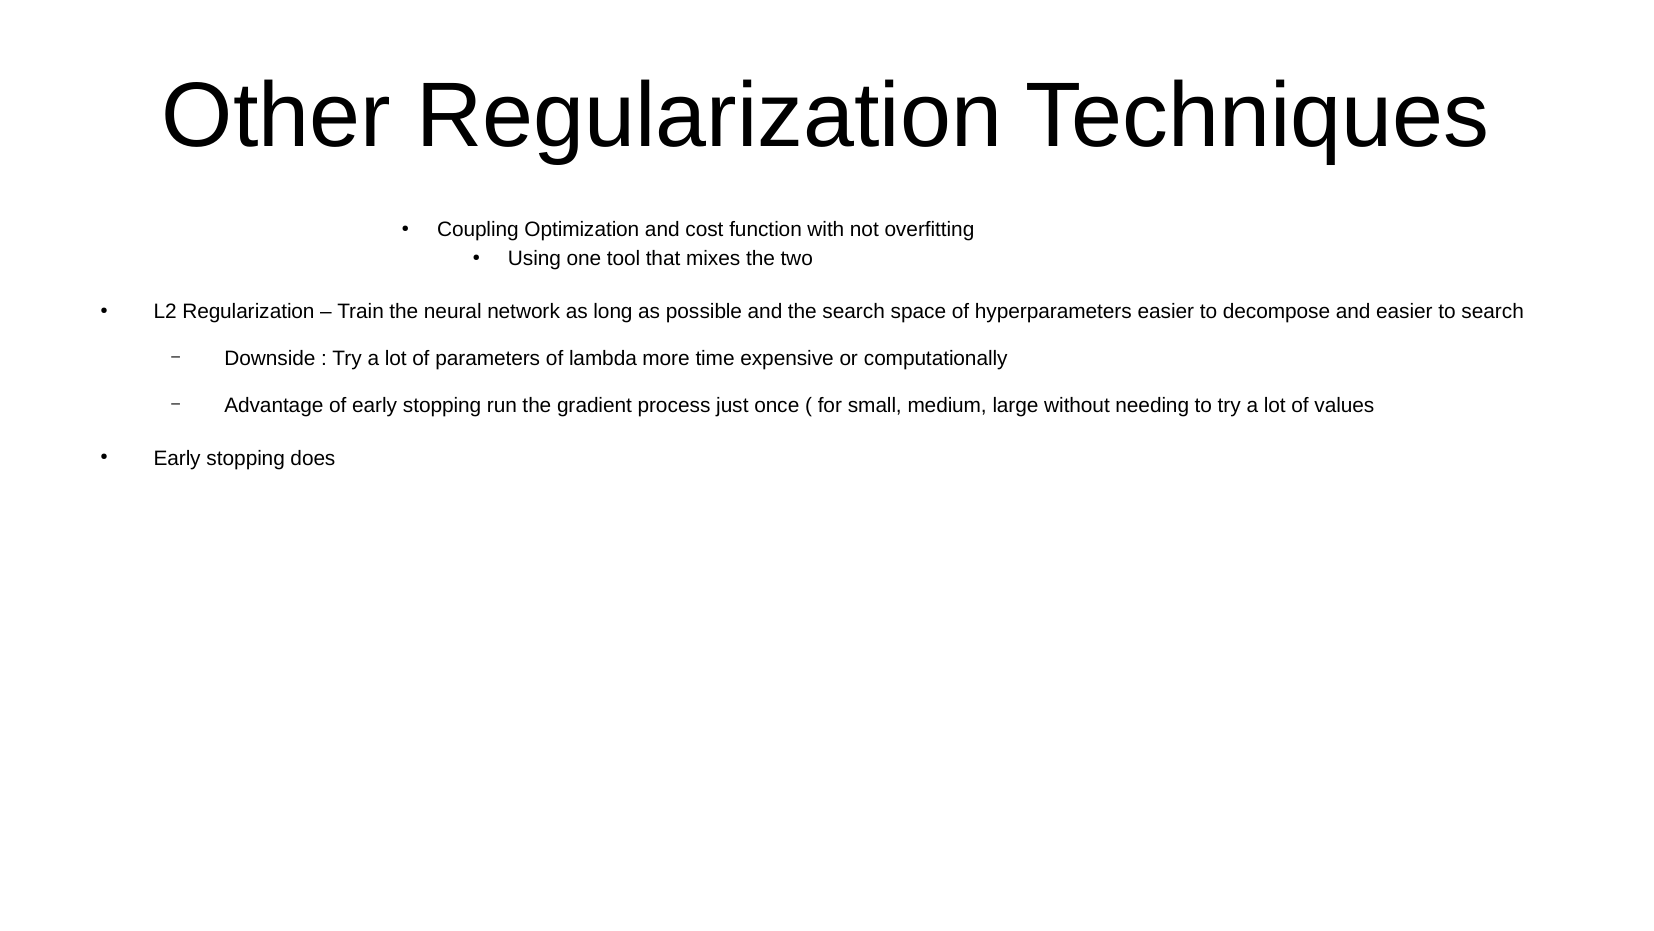

# Other Regularization Techniques
Coupling Optimization and cost function with not overfitting
Using one tool that mixes the two
L2 Regularization – Train the neural network as long as possible and the search space of hyperparameters easier to decompose and easier to search
Downside : Try a lot of parameters of lambda more time expensive or computationally
Advantage of early stopping run the gradient process just once ( for small, medium, large without needing to try a lot of values
Early stopping does